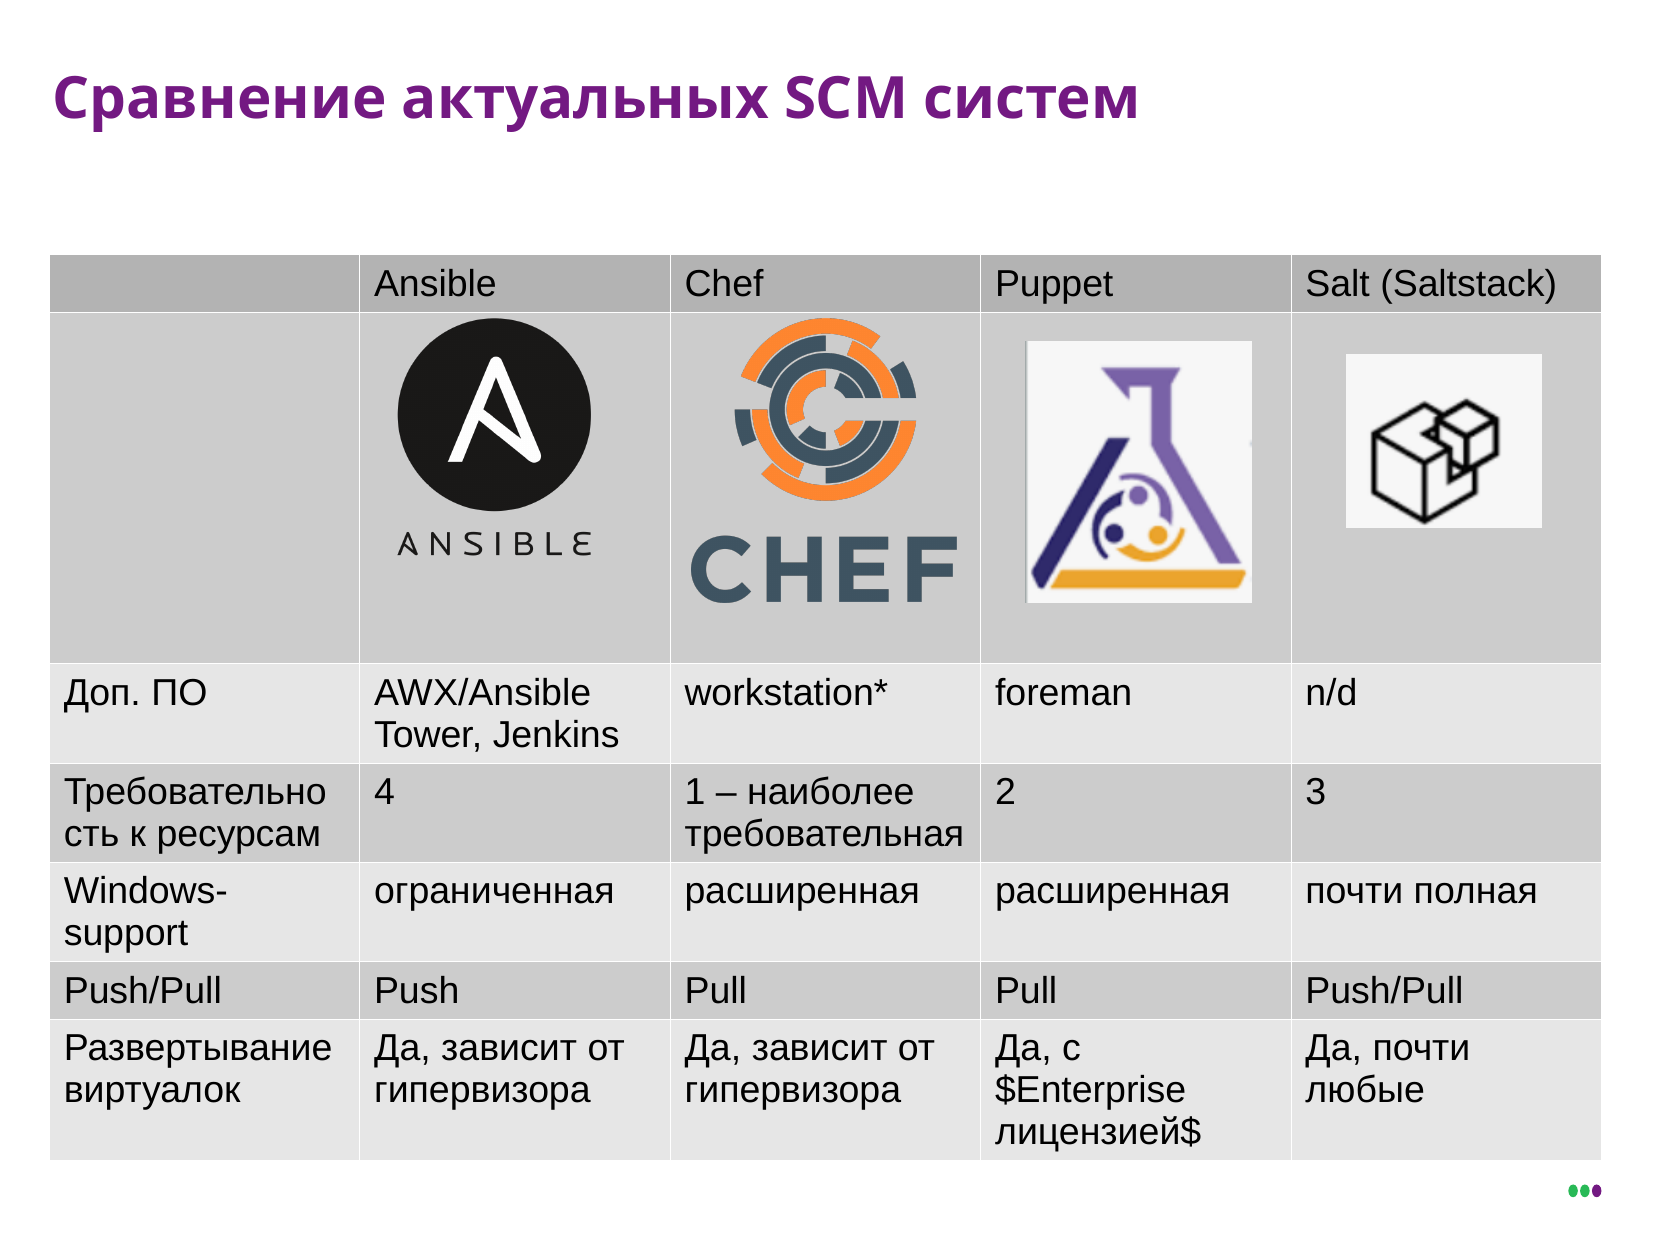

# Сравнение актуальных SCM систем
| | Ansible | Chef | Puppet | Salt (Saltstack) |
| --- | --- | --- | --- | --- |
| | | | | |
| Доп. ПО | AWX/Ansible Tower, Jenkins | workstation\* | foreman | n/d |
| Требовательность к ресурсам | 4 | 1 – наиболее требовательная | 2 | 3 |
| Windows-support | ограниченная | расширенная | расширенная | почти полная |
| Push/Pull | Push | Pull | Pull | Push/Pull |
| Развертывание виртуалок | Да, зависит от гипервизора | Да, зависит от гипервизора | Да, с $Enterprise лицензией$ | Да, почти любые |